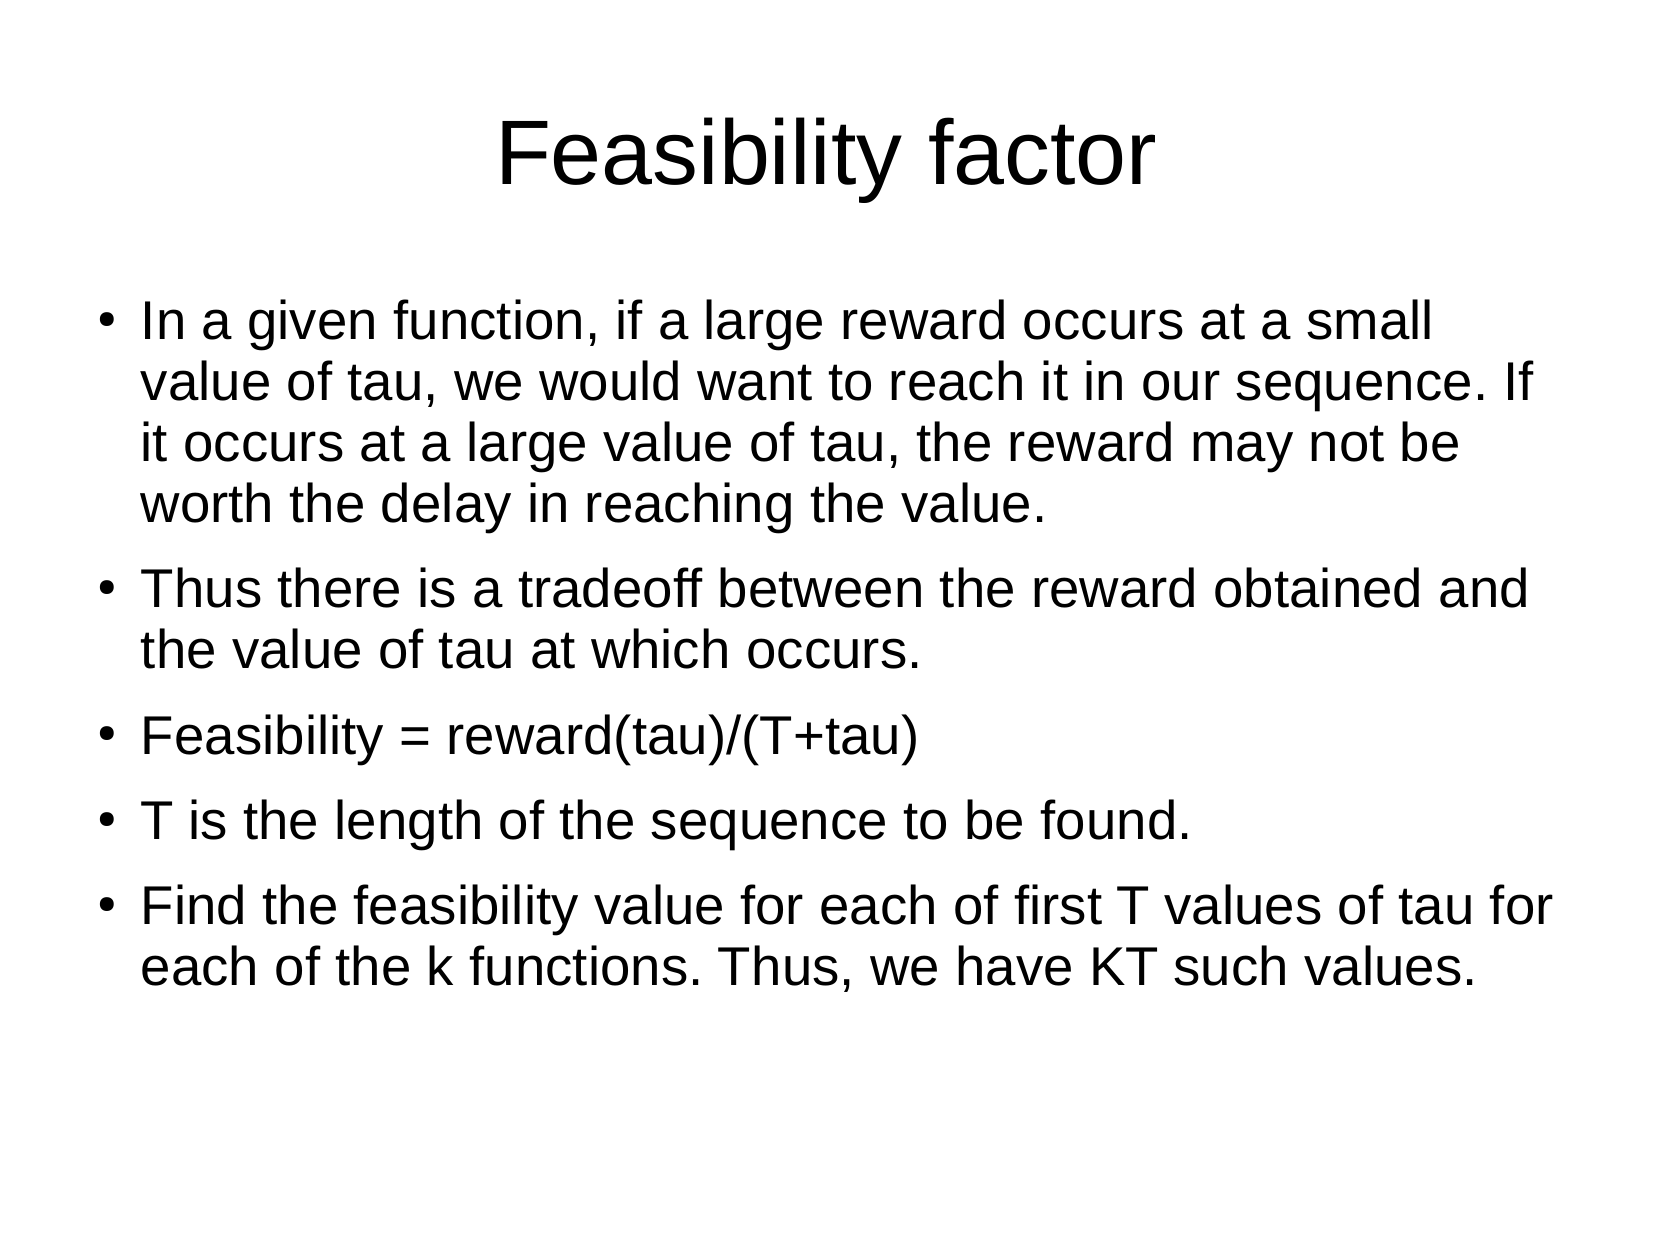

# Feasibility factor
In a given function, if a large reward occurs at a small value of tau, we would want to reach it in our sequence. If it occurs at a large value of tau, the reward may not be worth the delay in reaching the value.
Thus there is a tradeoff between the reward obtained and the value of tau at which occurs.
Feasibility = reward(tau)/(T+tau)
T is the length of the sequence to be found.
Find the feasibility value for each of first T values of tau for each of the k functions. Thus, we have KT such values.